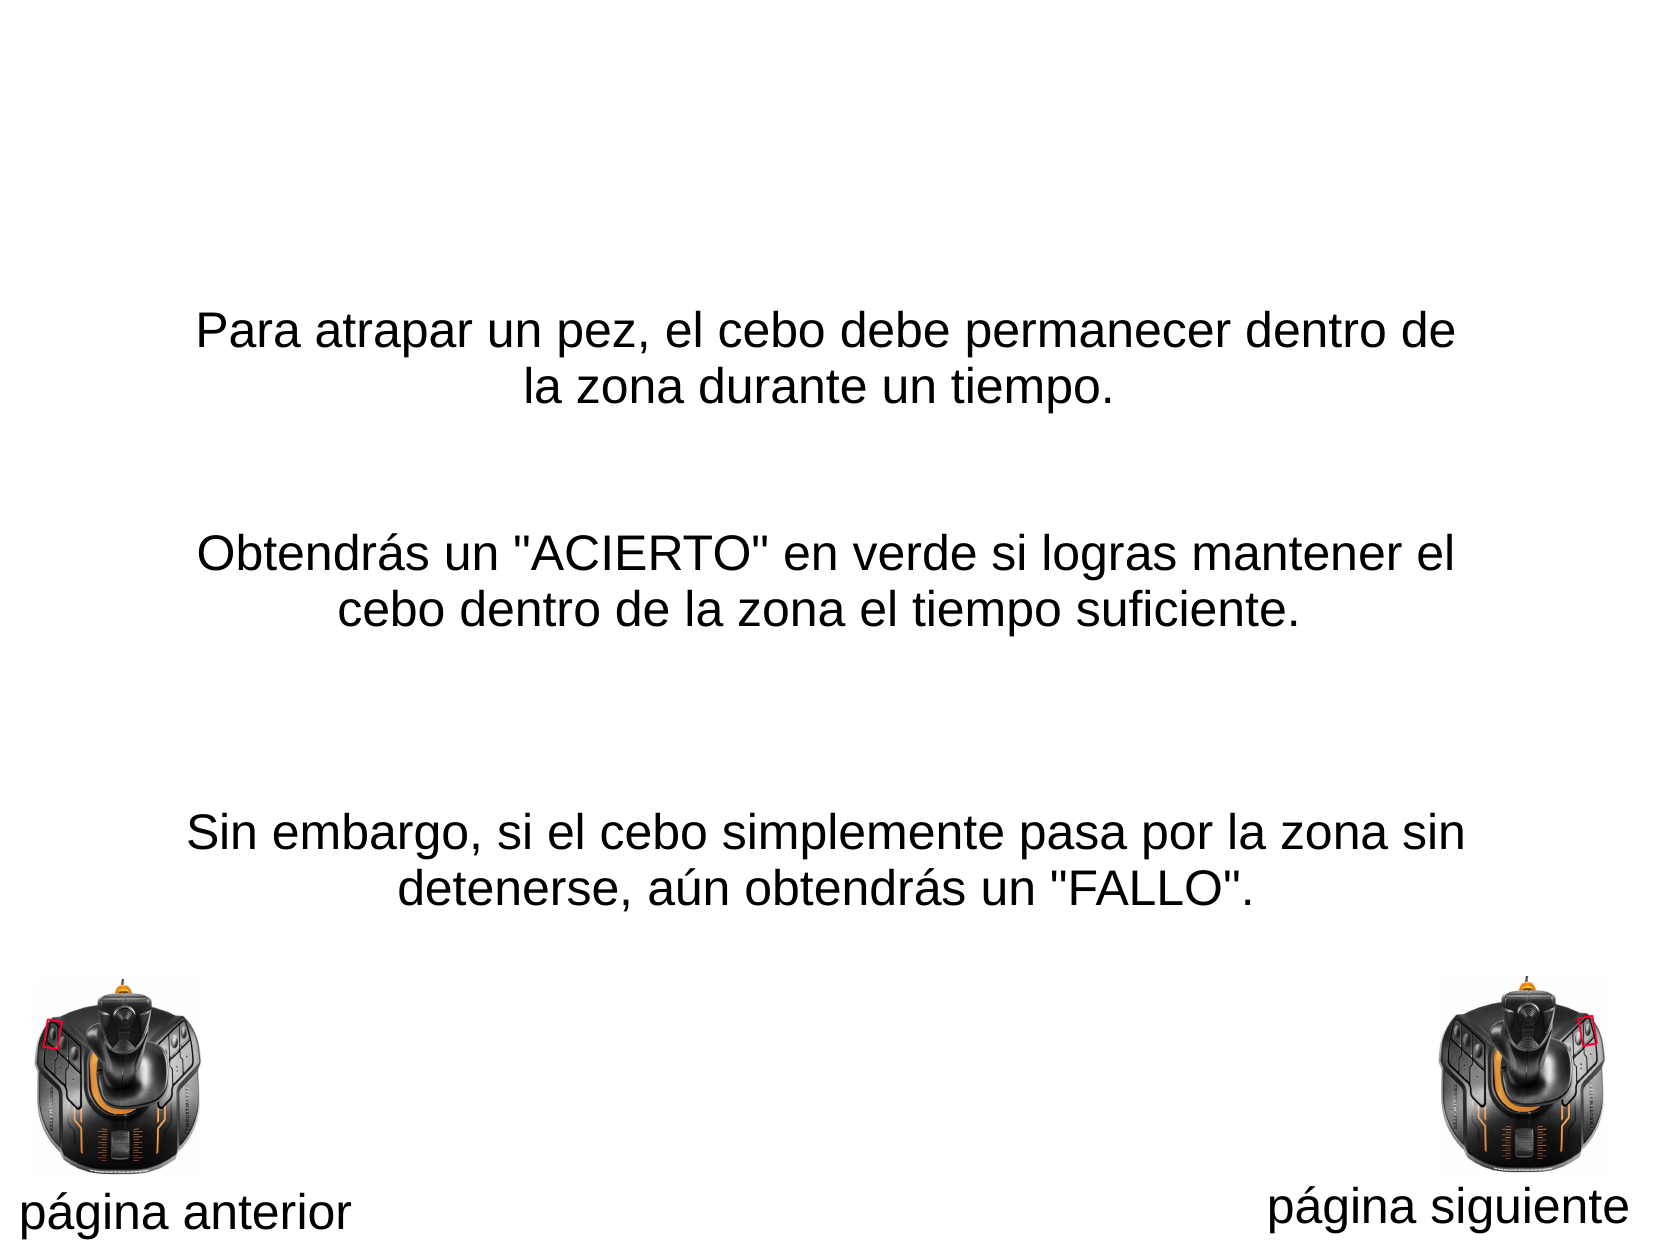

Para atrapar un pez, el cebo debe permanecer dentro de la zona durante un tiempo.
Obtendrás un "ACIERTO" en verde si logras mantener el cebo dentro de la zona el tiempo suficiente.
Sin embargo, si el cebo simplemente pasa por la zona sin detenerse, aún obtendrás un "FALLO".
página siguiente
página anterior